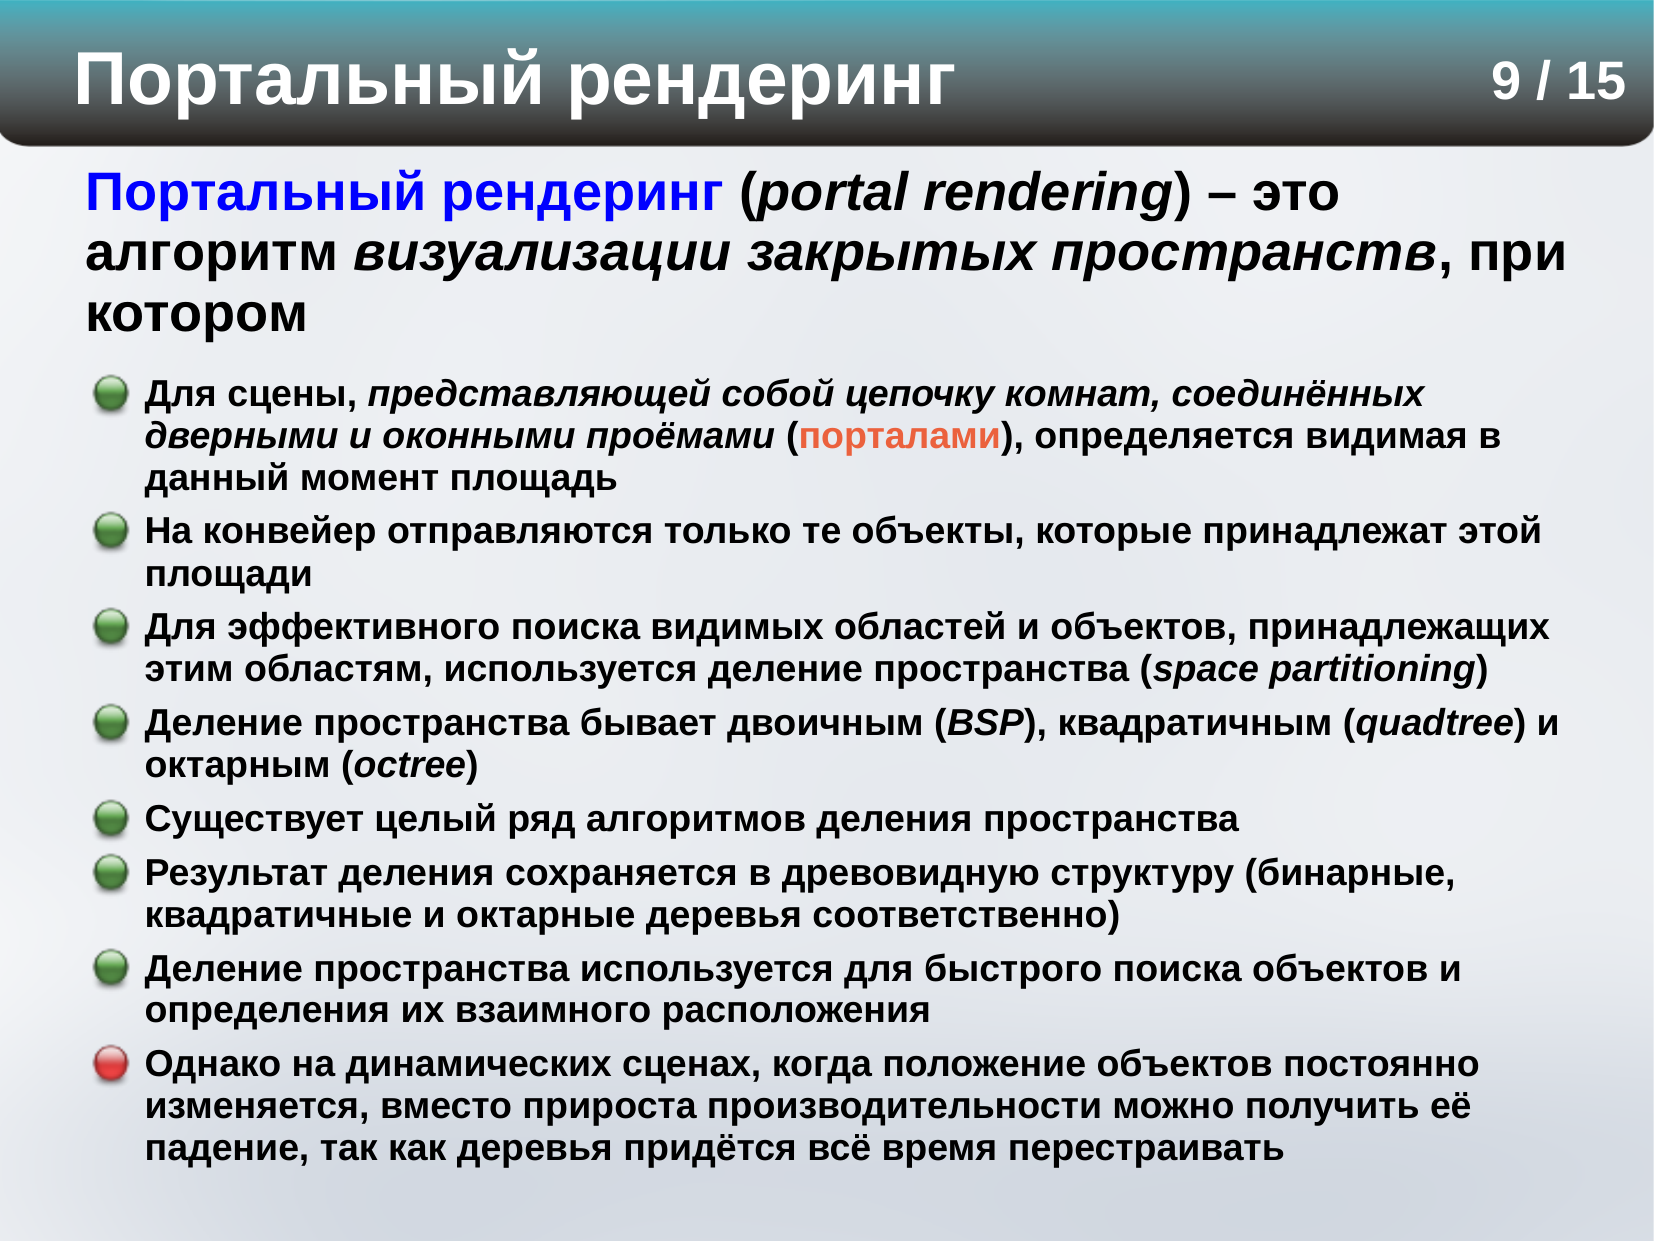

Портальный рендеринг
Портальный рендеринг (portal rendering) – это алгоритм визуализации закрытых пространств, при котором
Для сцены, представляющей собой цепочку комнат, соединённых дверными и оконными проёмами (порталами), определяется видимая в данный момент площадь
На конвейер отправляются только те объекты, которые принадлежат этой площади
Для эффективного поиска видимых областей и объектов, принадлежащих этим областям, используется деление пространства (space partitioning)
Деление пространства бывает двоичным (BSP), квадратичным (quadtree) и октарным (octree)
Существует целый ряд алгоритмов деления пространства
Результат деления сохраняется в древовидную структуру (бинарные, квадратичные и октарные деревья соответственно)
Деление пространства используется для быстрого поиска объектов и определения их взаимного расположения
Однако на динамических сценах, когда положение объектов постоянно изменяется, вместо прироста производительности можно получить её падение, так как деревья придётся всё время перестраивать